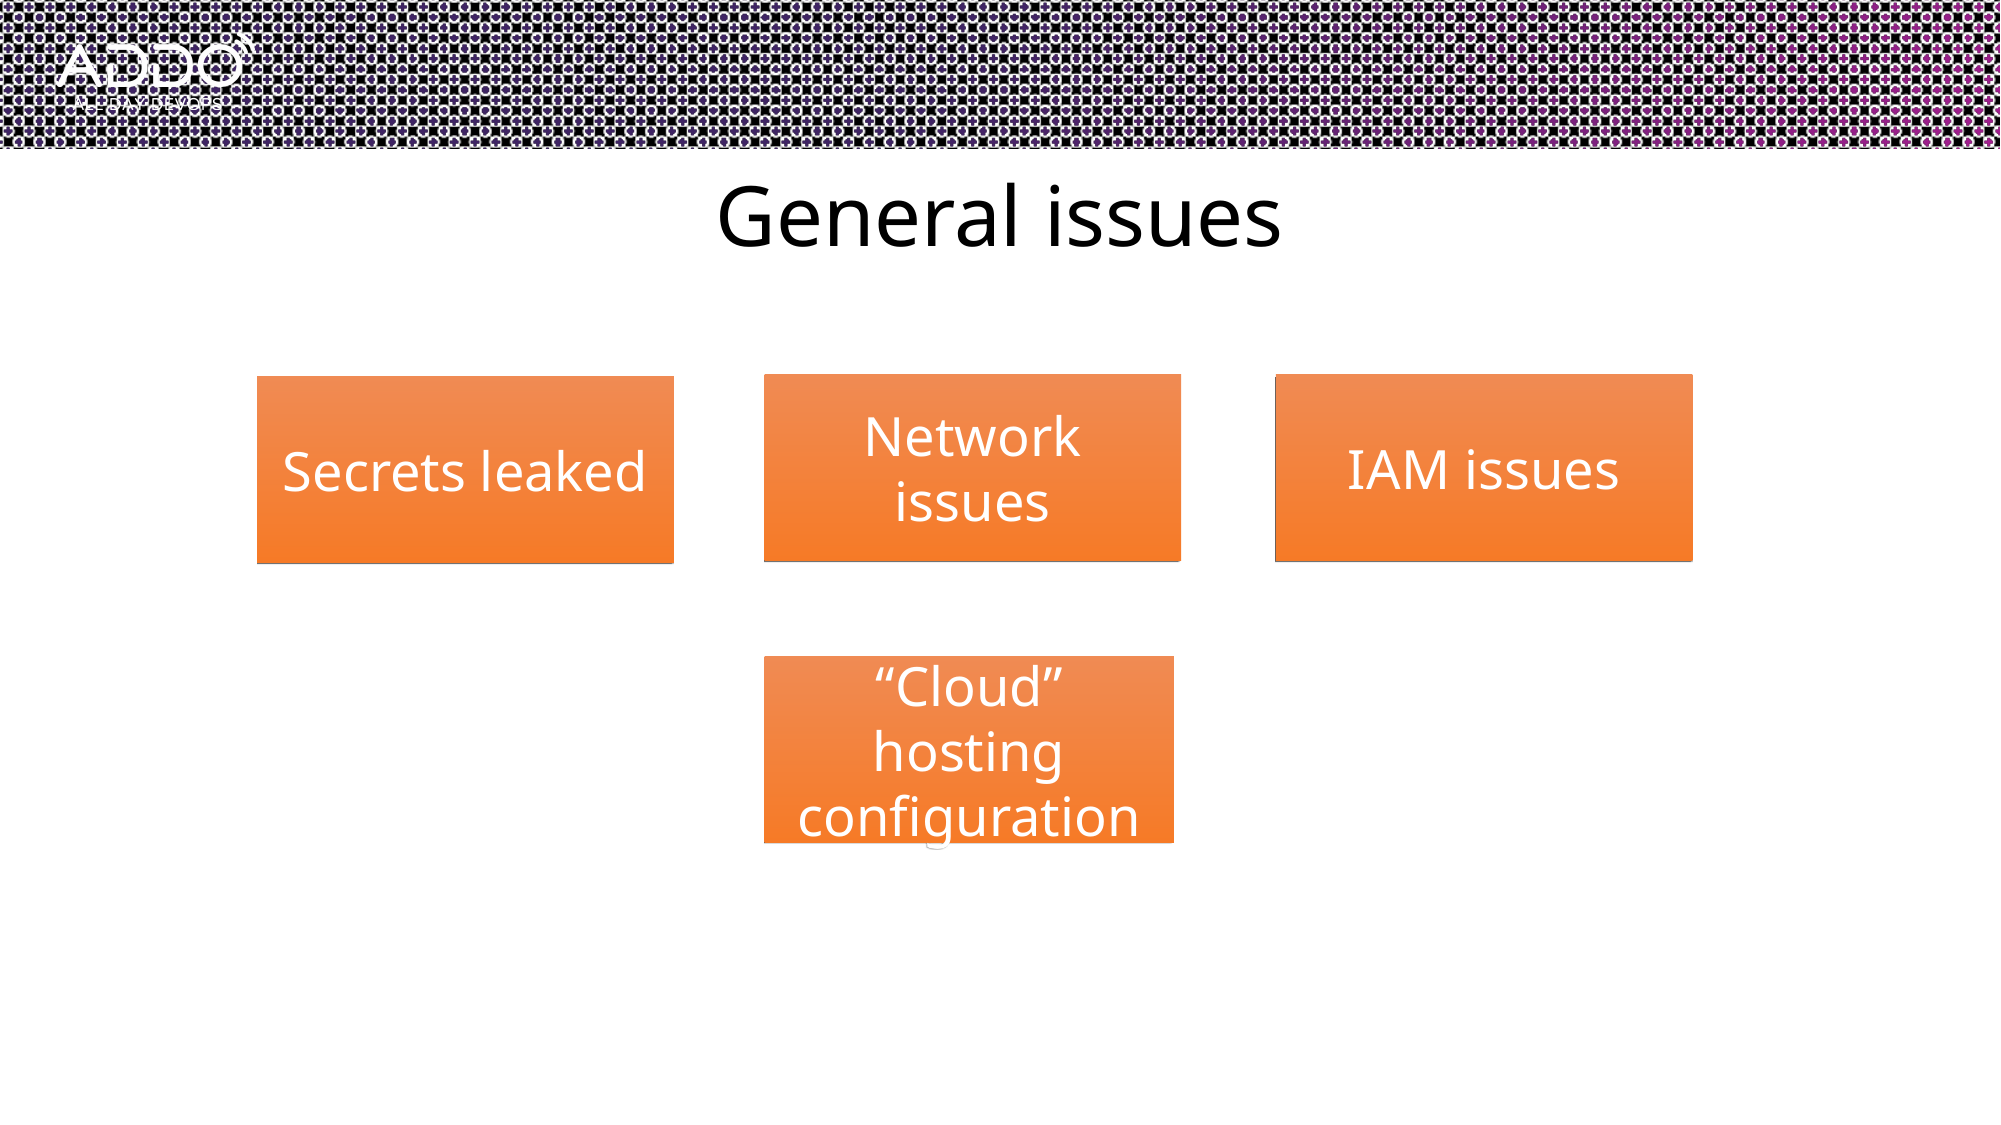

# General issues
Network issues
IAM issues
Secrets leaked
“Cloud” hosting configuration